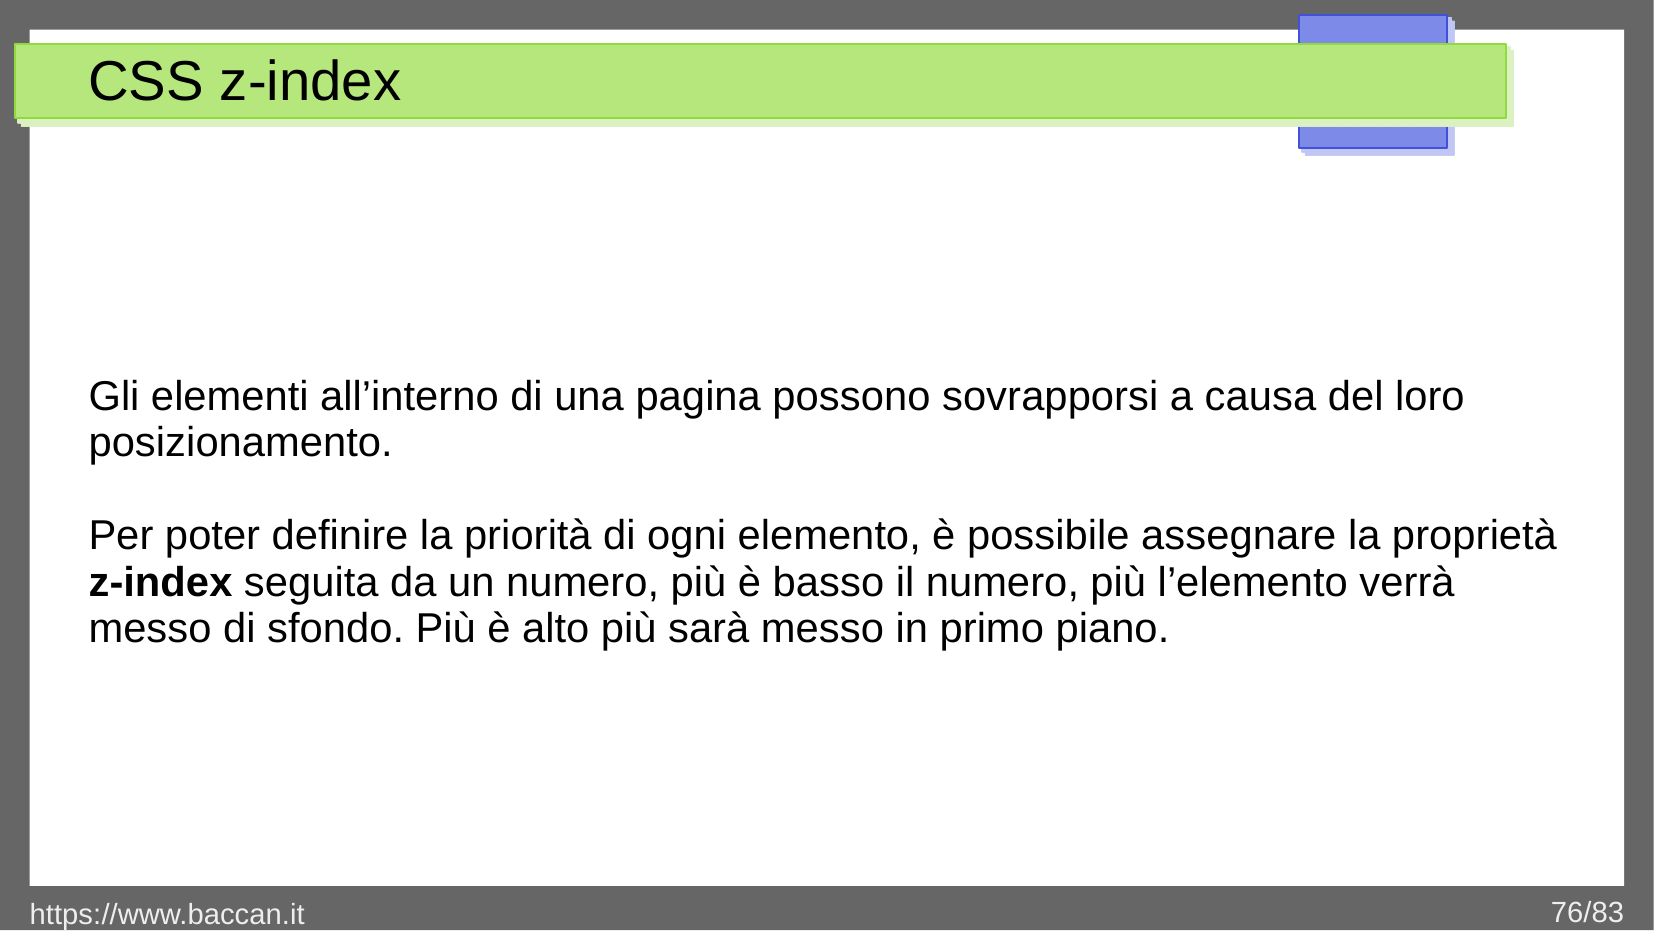

# CSS z-index
Gli elementi all’interno di una pagina possono sovrapporsi a causa del loro posizionamento.
Per poter definire la priorità di ogni elemento, è possibile assegnare la proprietà z-index seguita da un numero, più è basso il numero, più l’elemento verrà messo di sfondo. Più è alto più sarà messo in primo piano.
76
https://www.baccan.it